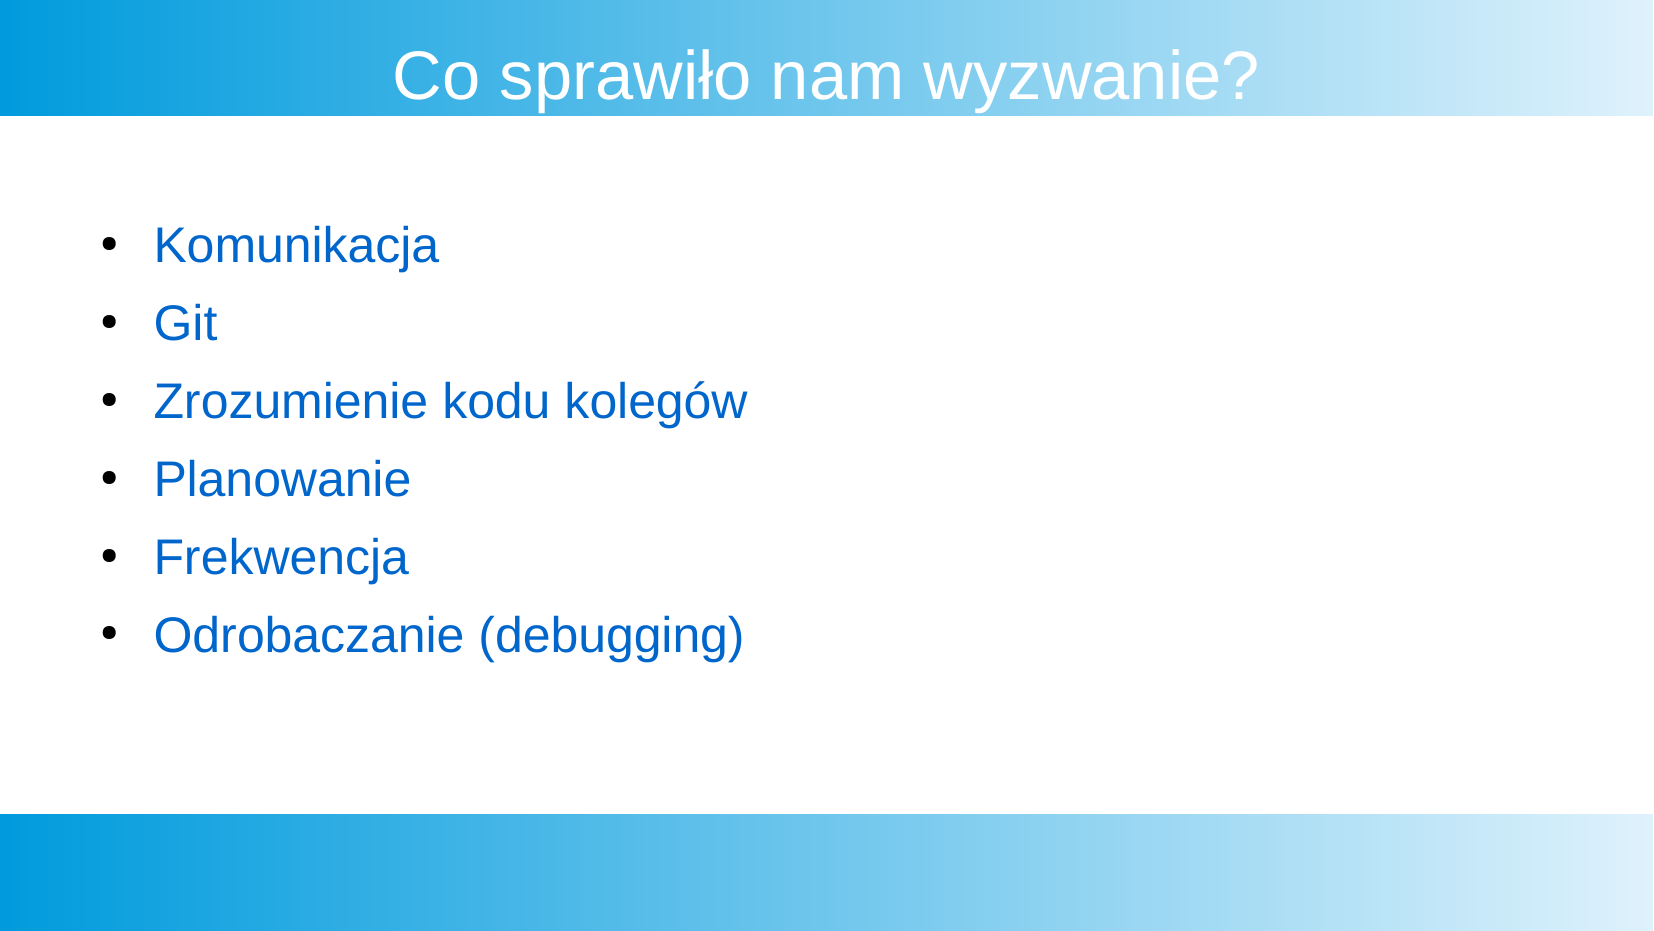

# Co sprawiło nam wyzwanie?
Komunikacja
Git
Zrozumienie kodu kolegów
Planowanie
Frekwencja
Odrobaczanie (debugging)